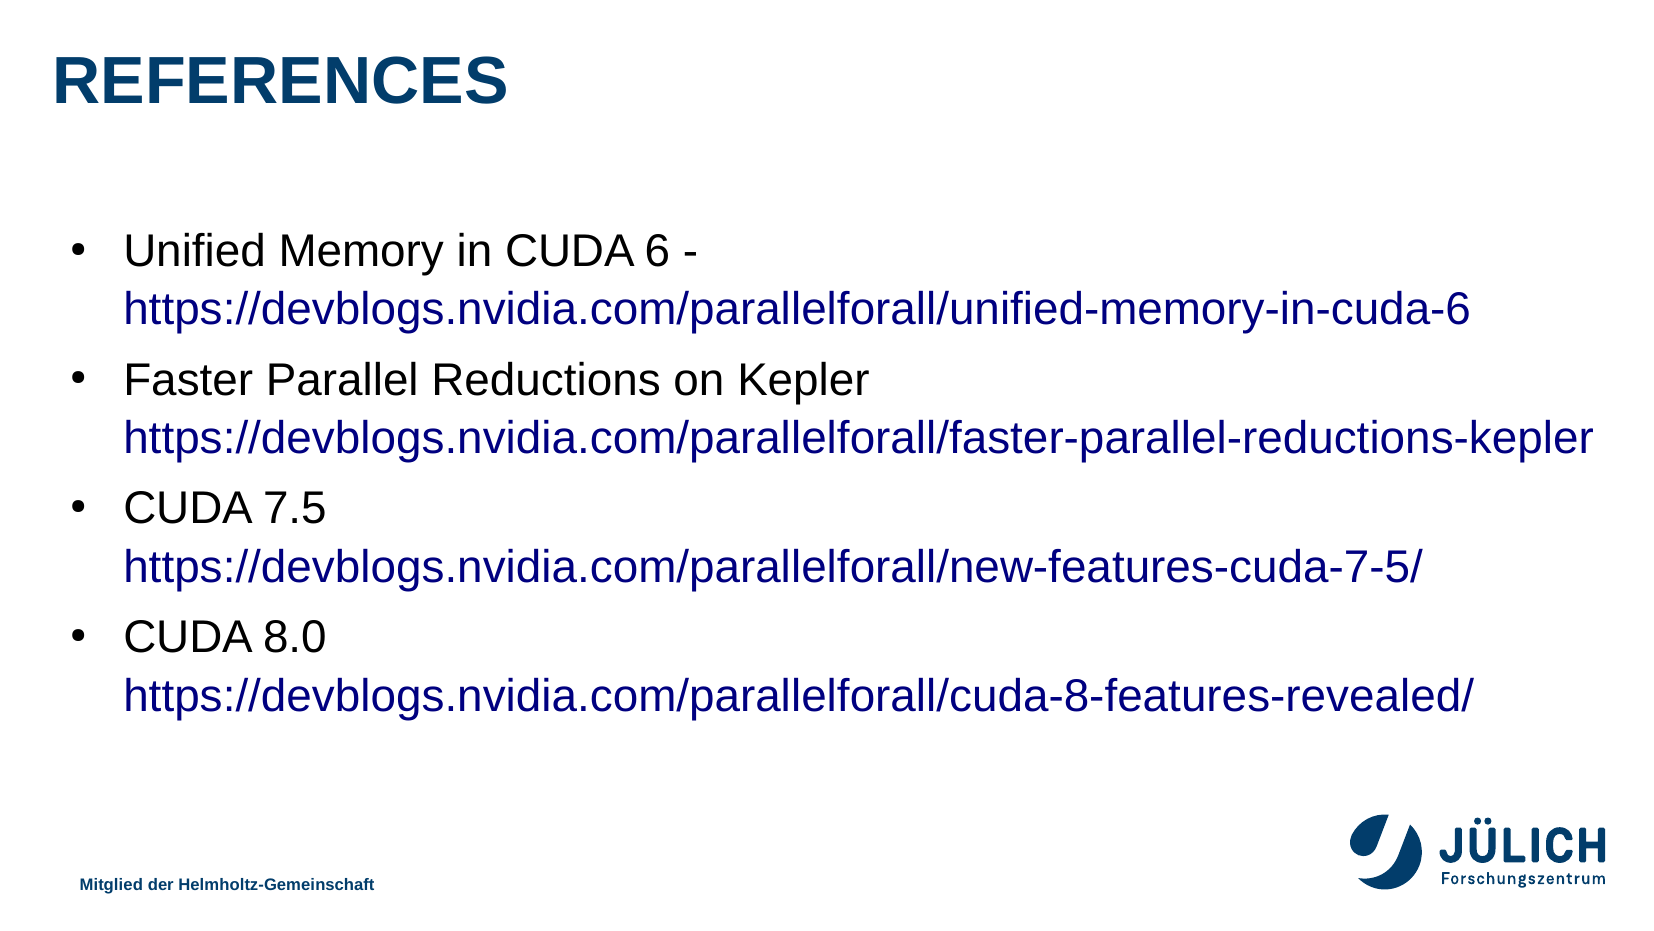

# References
Unified Memory in CUDA 6 - https://devblogs.nvidia.com/parallelforall/unified-memory-in-cuda-6
Faster Parallel Reductions on Kepler https://devblogs.nvidia.com/parallelforall/faster-parallel-reductions-kepler
CUDA 7.5 https://devblogs.nvidia.com/parallelforall/new-features-cuda-7-5/
CUDA 8.0 https://devblogs.nvidia.com/parallelforall/cuda-8-features-revealed/